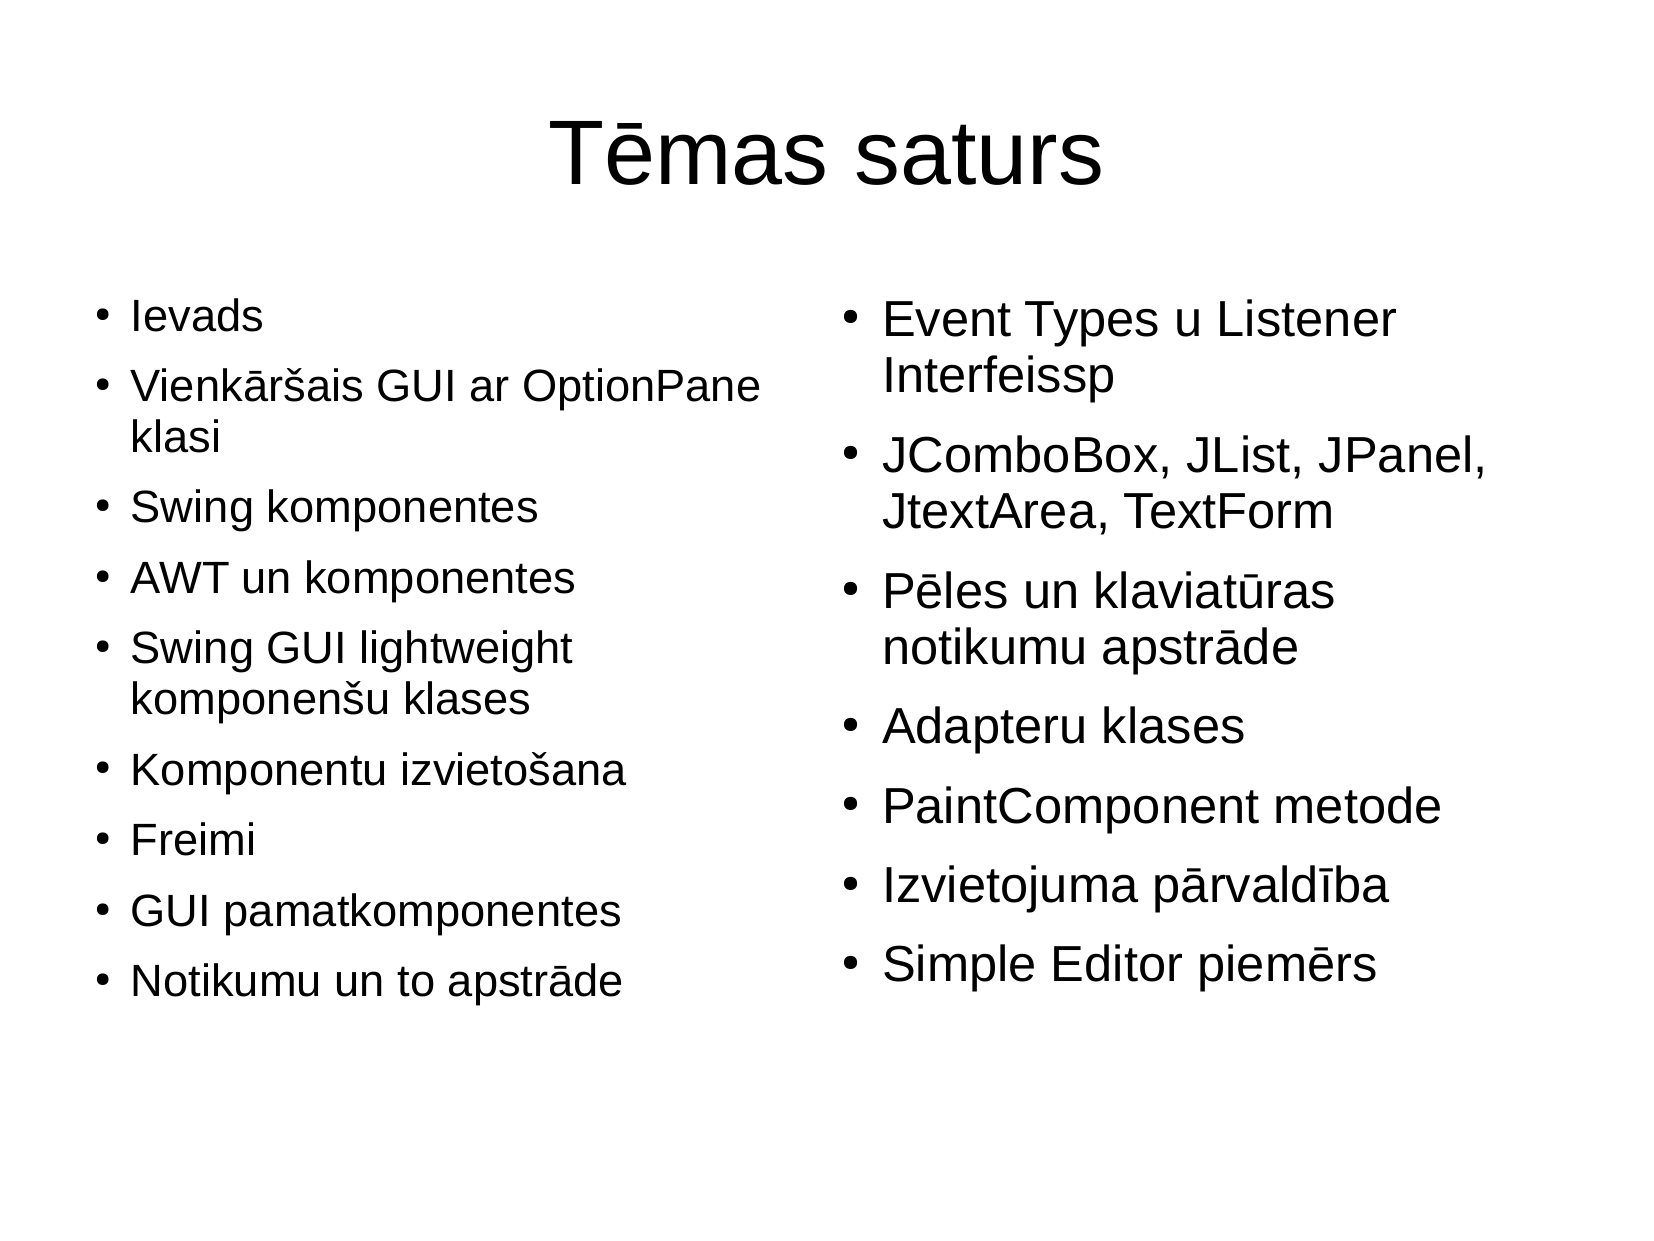

# Tēmas saturs
Ievads
Vienkāršais GUI ar OptionPane klasi
Swing komponentes
AWT un komponentes
Swing GUI lightweight komponenšu klases
Komponentu izvietošana
Freimi
GUI pamatkomponentes
Notikumu un to apstrāde
Event Types u Listener Interfeissp
JComboBox, JList, JPanel, JtextArea, TextForm
Pēles un klaviatūras notikumu apstrāde
Adapteru klases
PaintComponent metode
Izvietojuma pārvaldība
Simple Editor piemērs